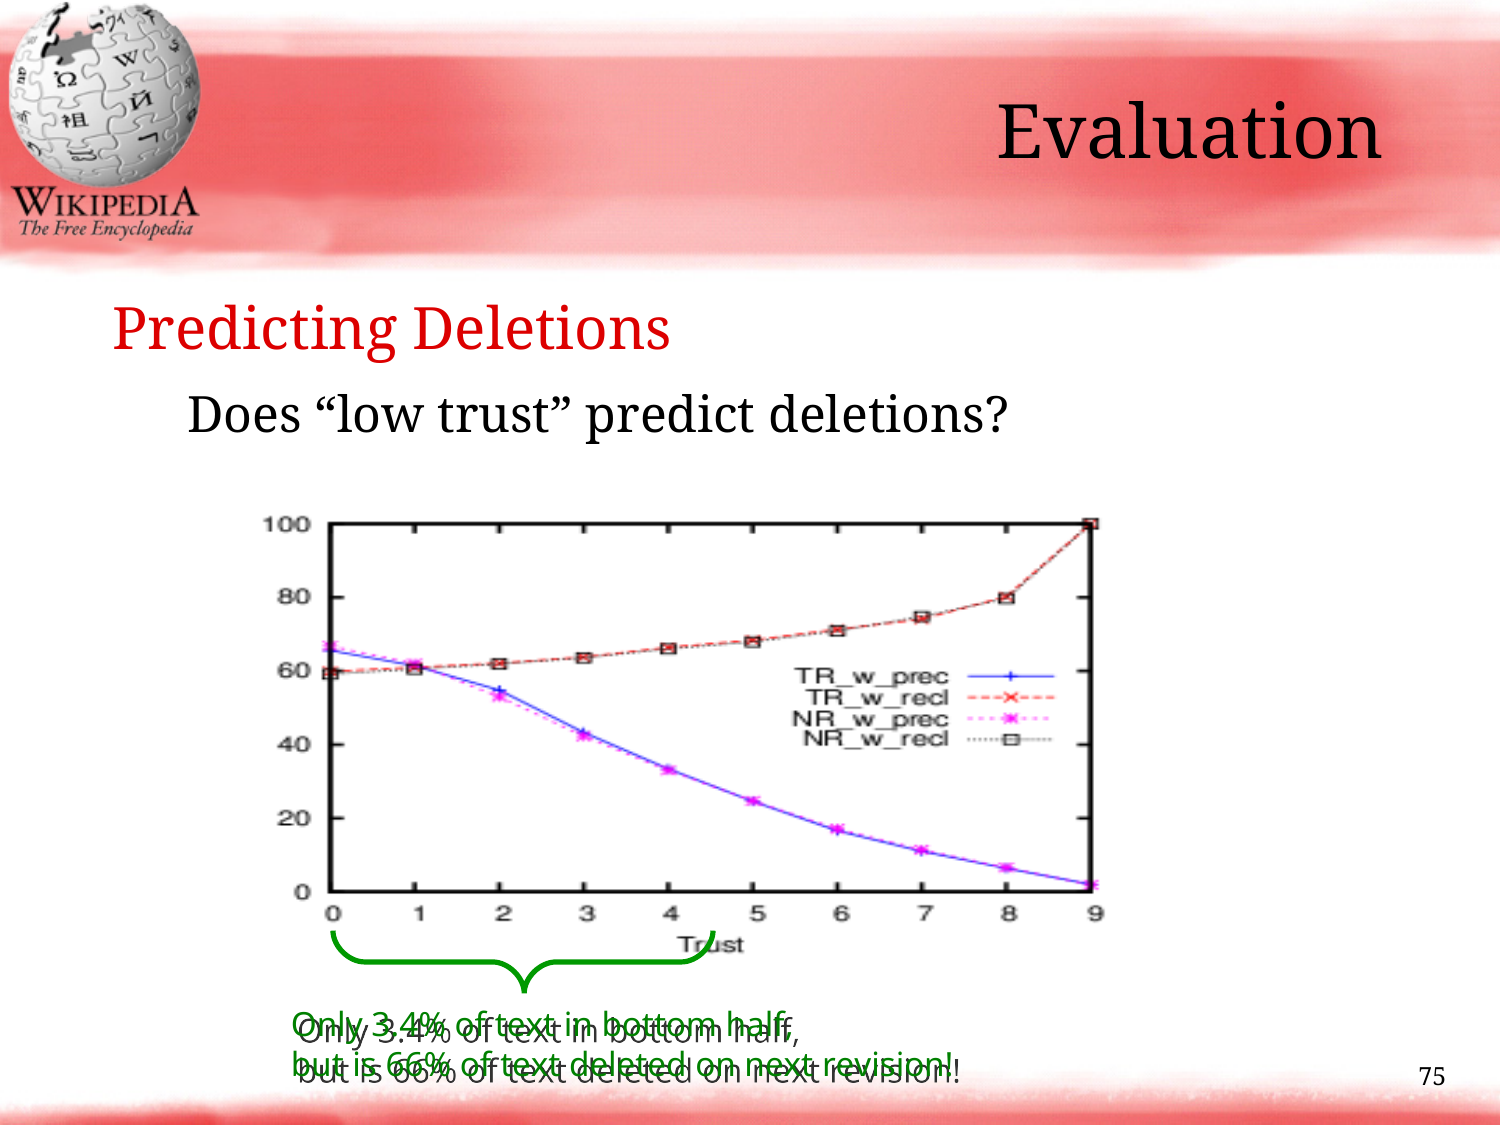

# Evaluation
Predicting Deletions
Does “low trust” predict deletions?
Only 3.4% of text in bottom half,
but is 66% of text deleted on next revision!
75